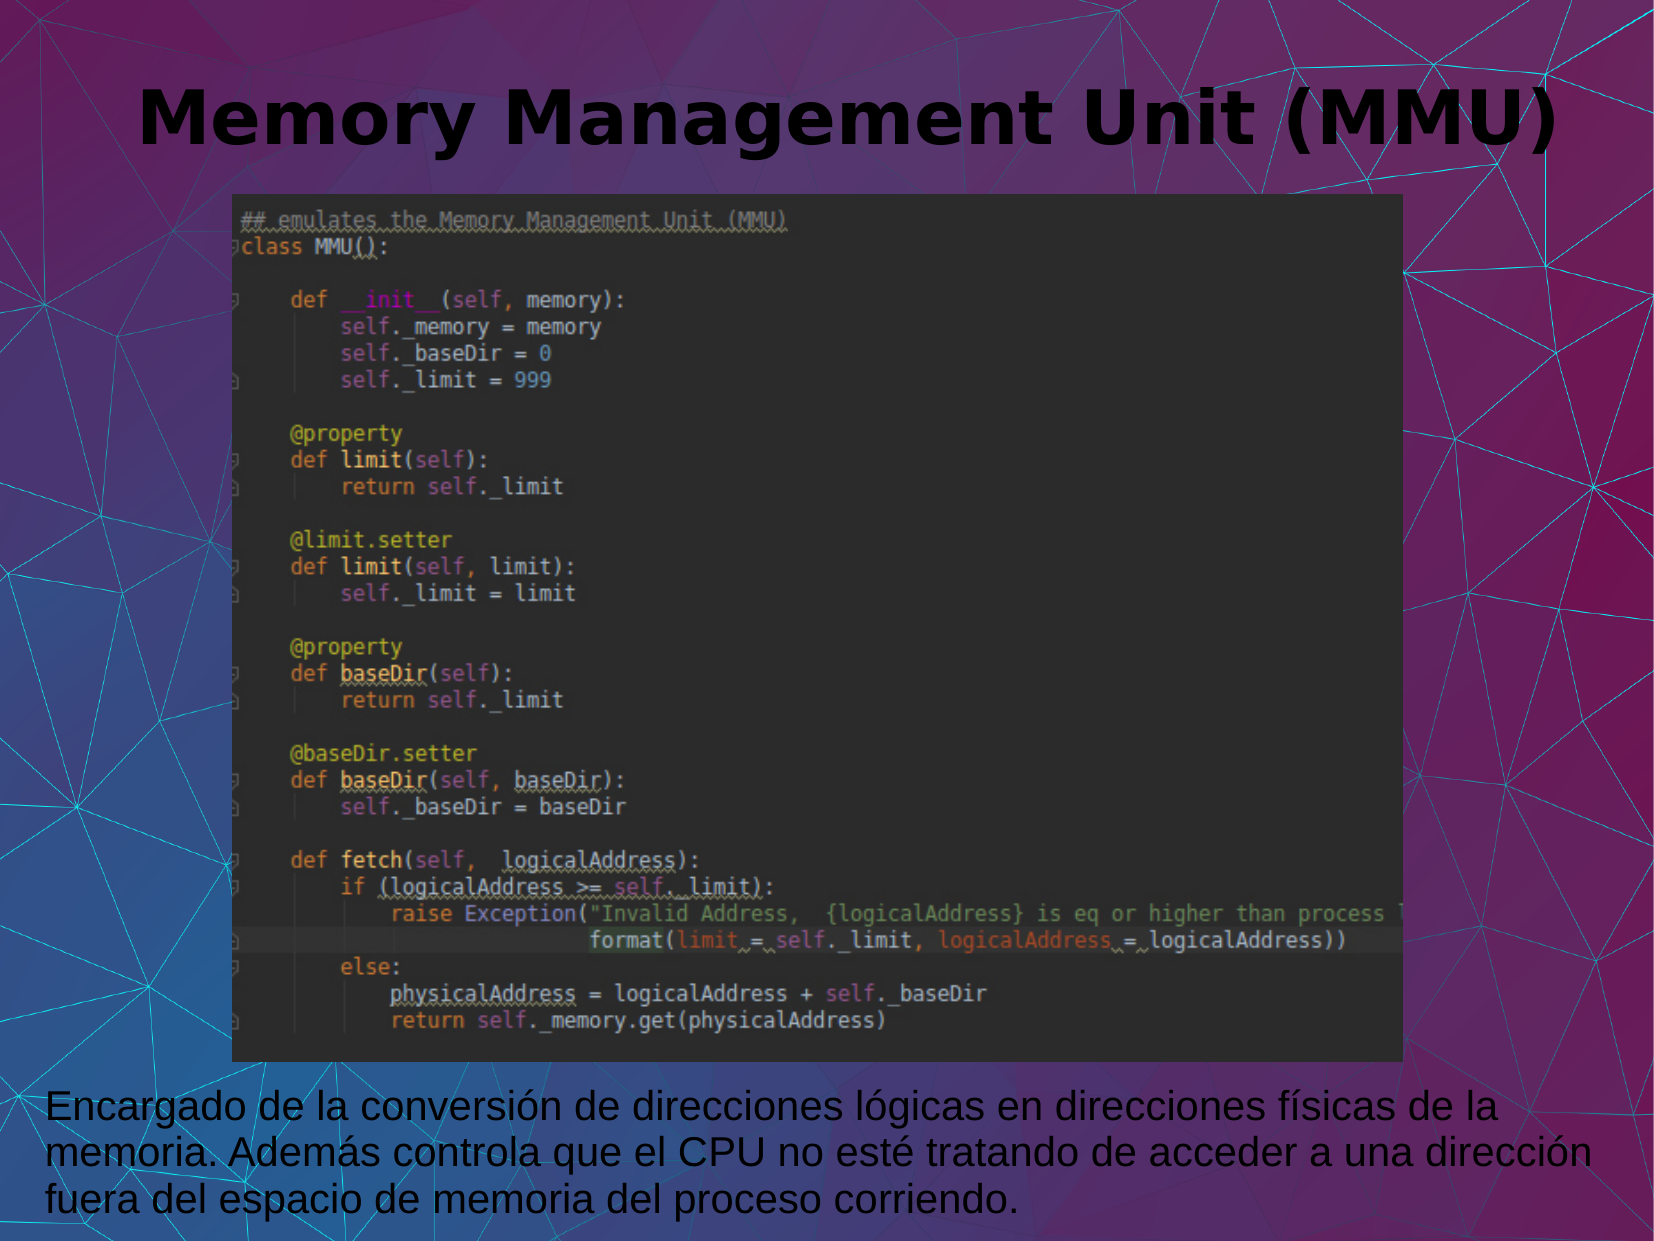

# Memory Management Unit (MMU)
Encargado de la conversión de direcciones lógicas en direcciones físicas de la memoria. Además controla que el CPU no esté tratando de acceder a una dirección fuera del espacio de memoria del proceso corriendo.